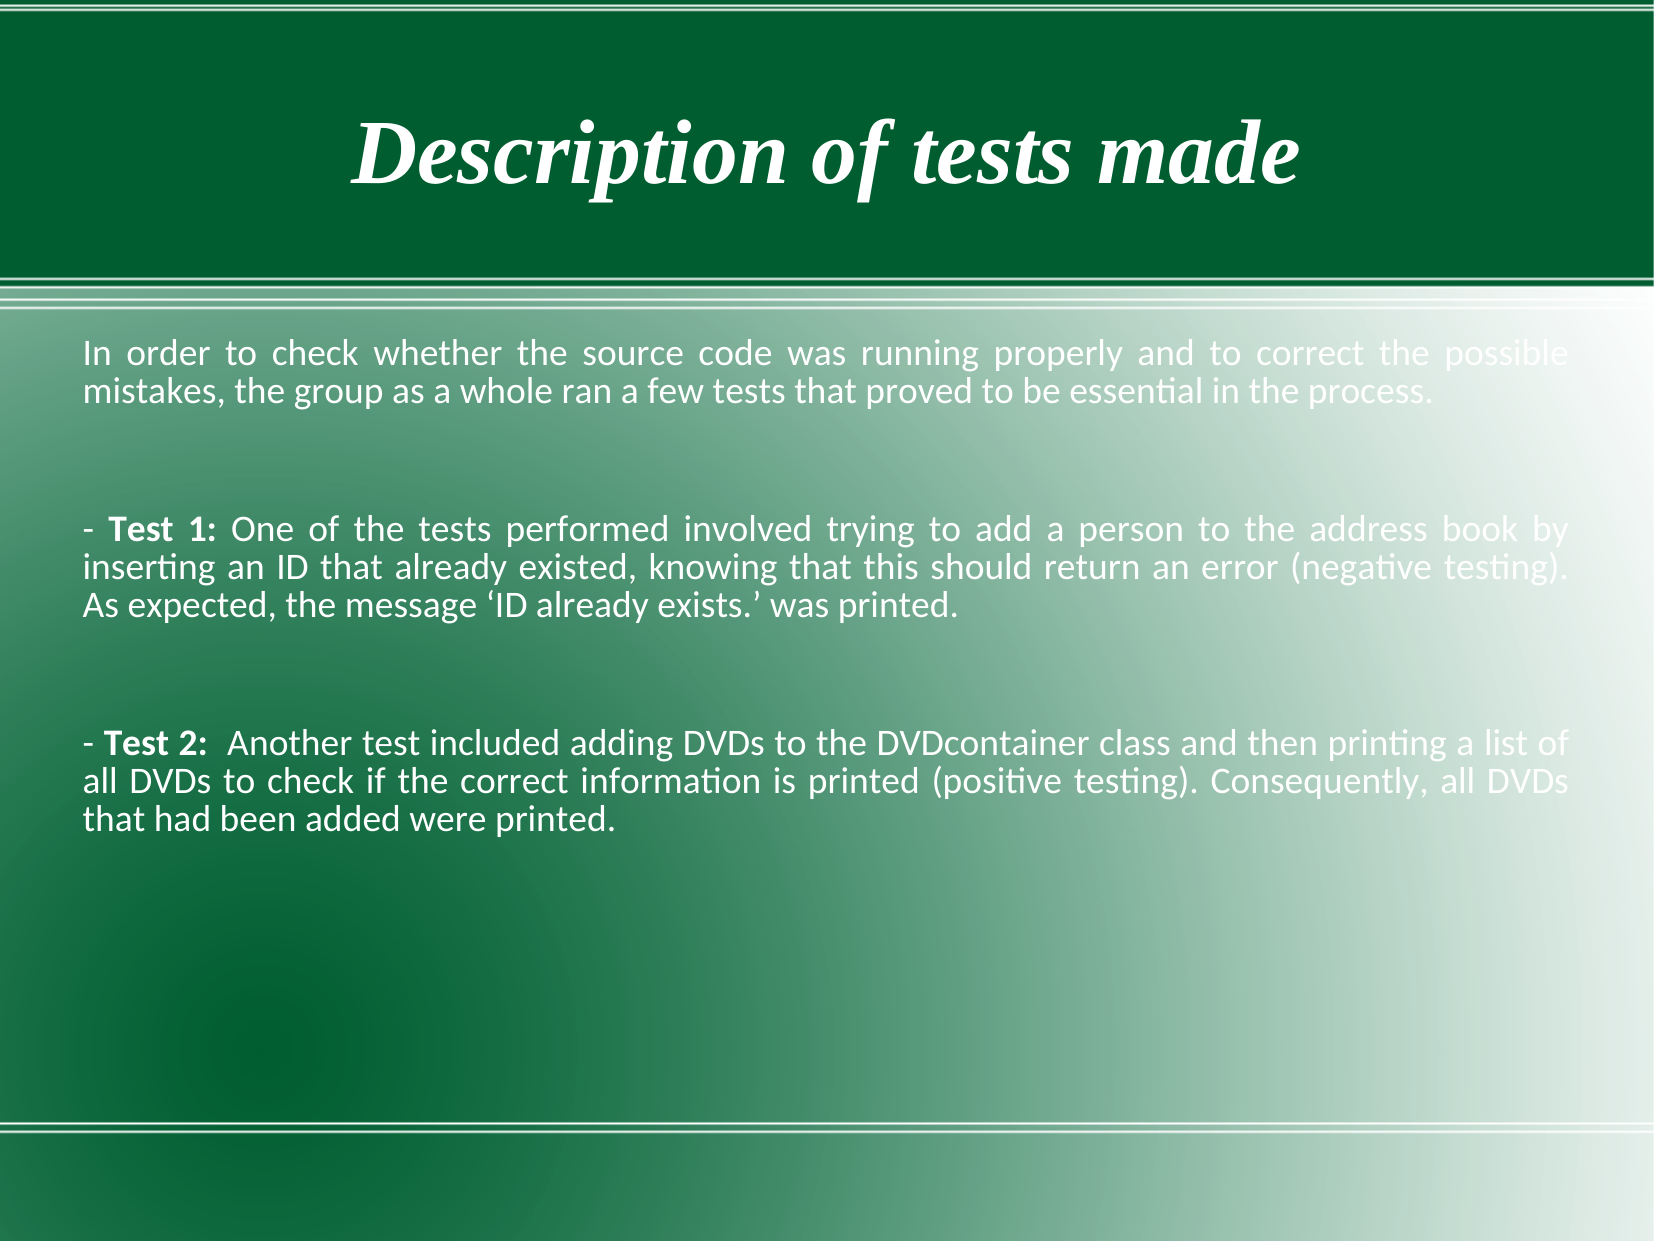

# Description of tests made
In order to check whether the source code was running properly and to correct the possible mistakes, the group as a whole ran a few tests that proved to be essential in the process.
- Test 1: One of the tests performed involved trying to add a person to the address book by inserting an ID that already existed, knowing that this should return an error (negative testing). As expected, the message ‘ID already exists.’ was printed.
- Test 2: Another test included adding DVDs to the DVDcontainer class and then printing a list of all DVDs to check if the correct information is printed (positive testing). Consequently, all DVDs that had been added were printed.